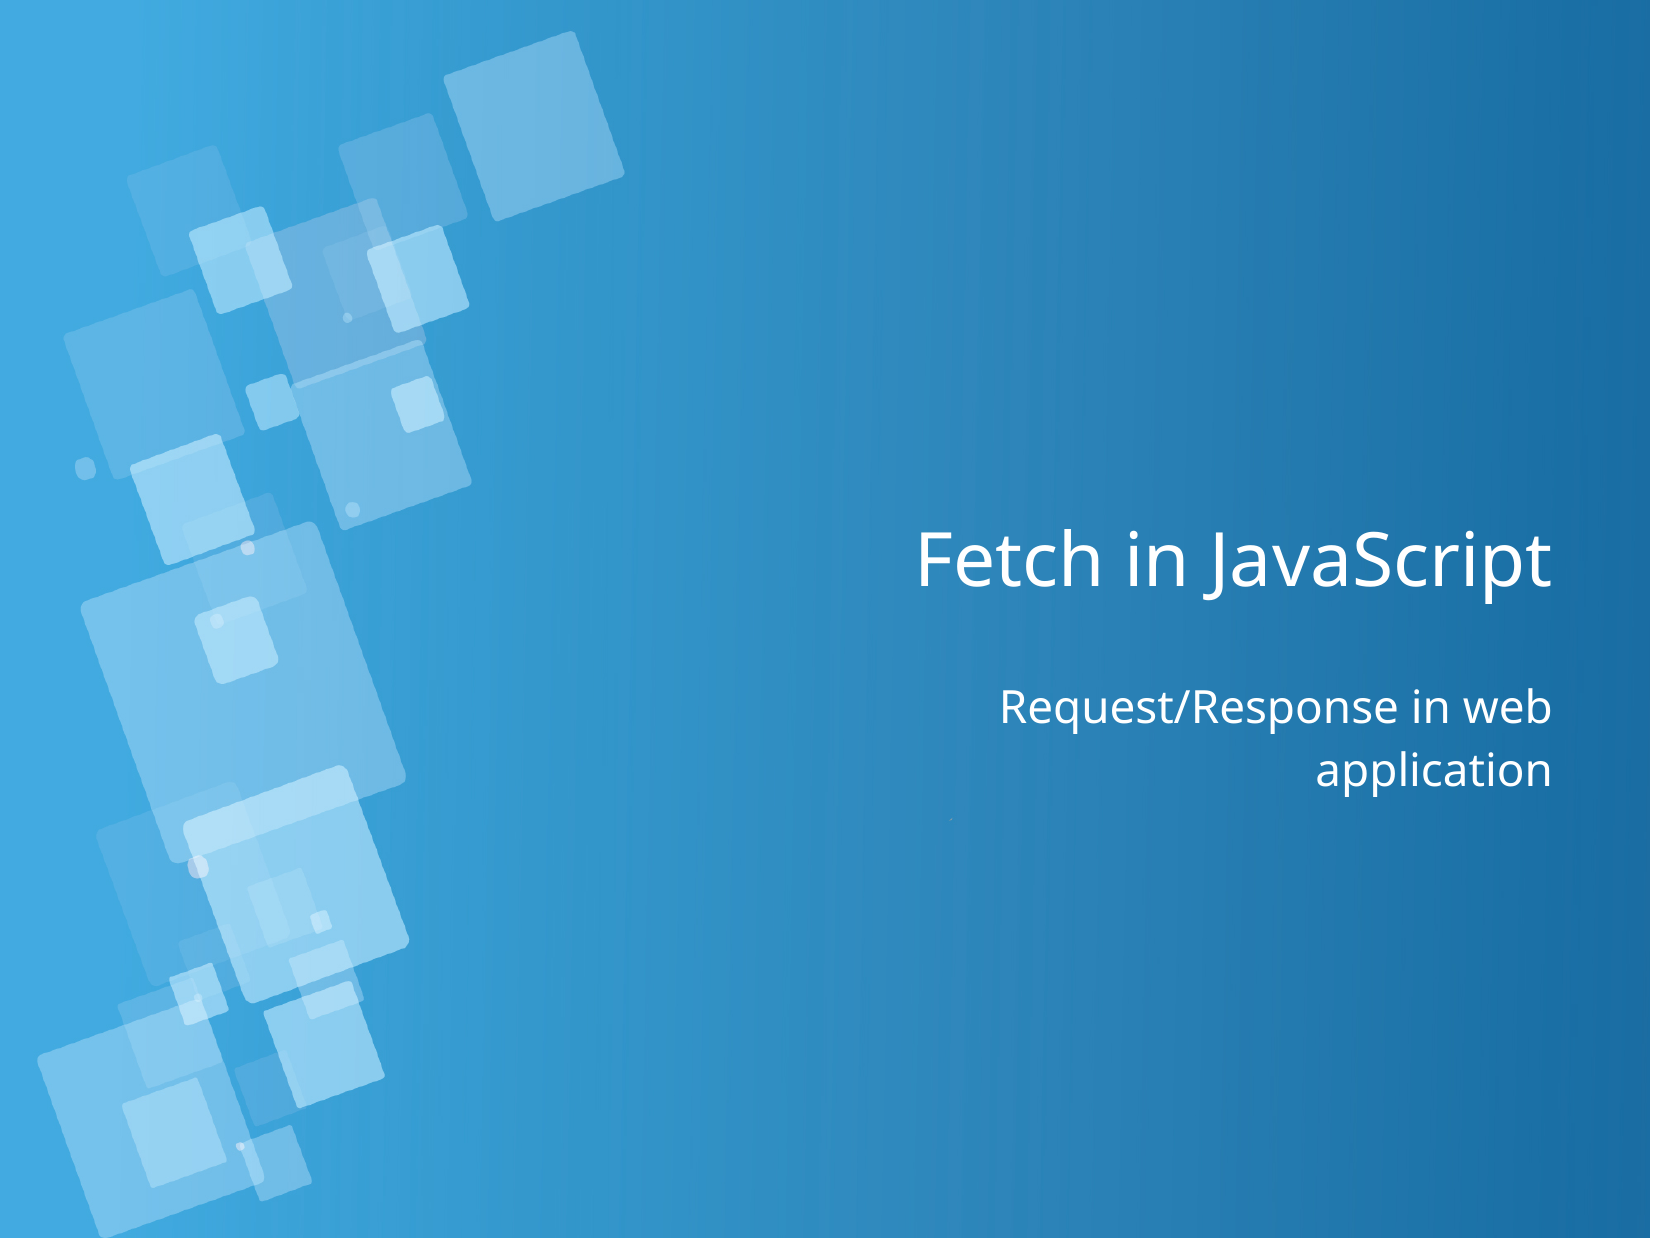

# Fetch in JavaScript
Request/Response in web application